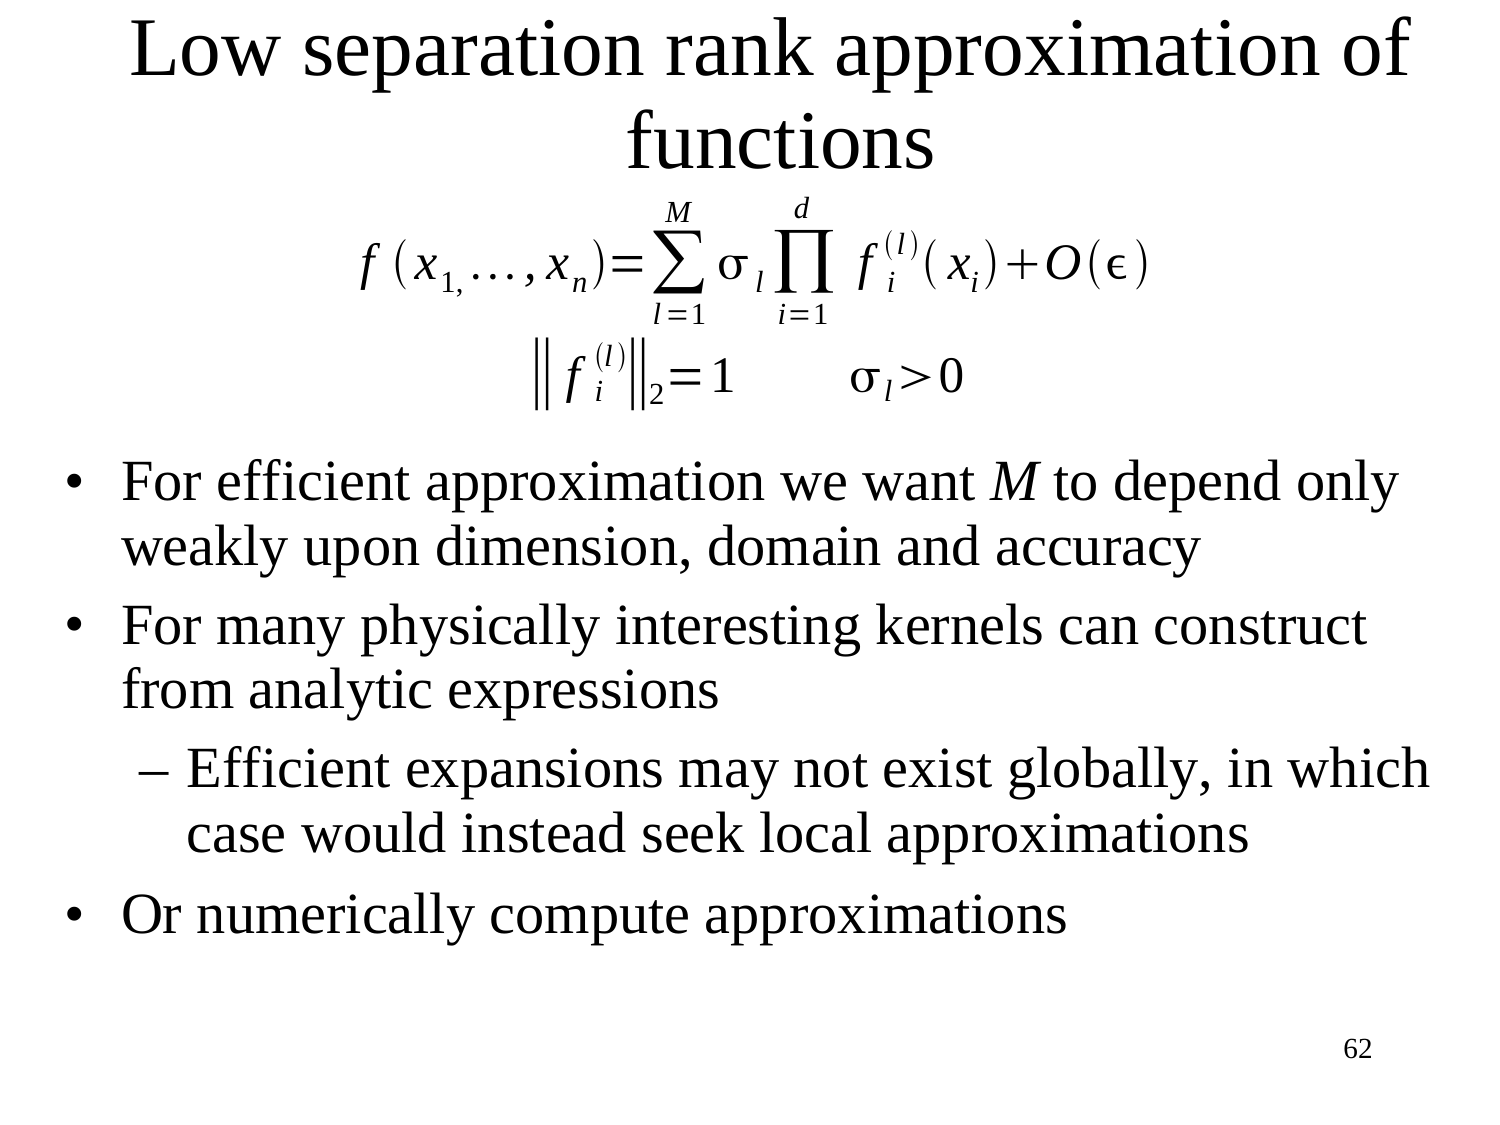

# Low separation rank approximation of functions
For efficient approximation we want M to depend only weakly upon dimension, domain and accuracy
For many physically interesting kernels can construct from analytic expressions
Efficient expansions may not exist globally, in which case would instead seek local approximations
Or numerically compute approximations
62